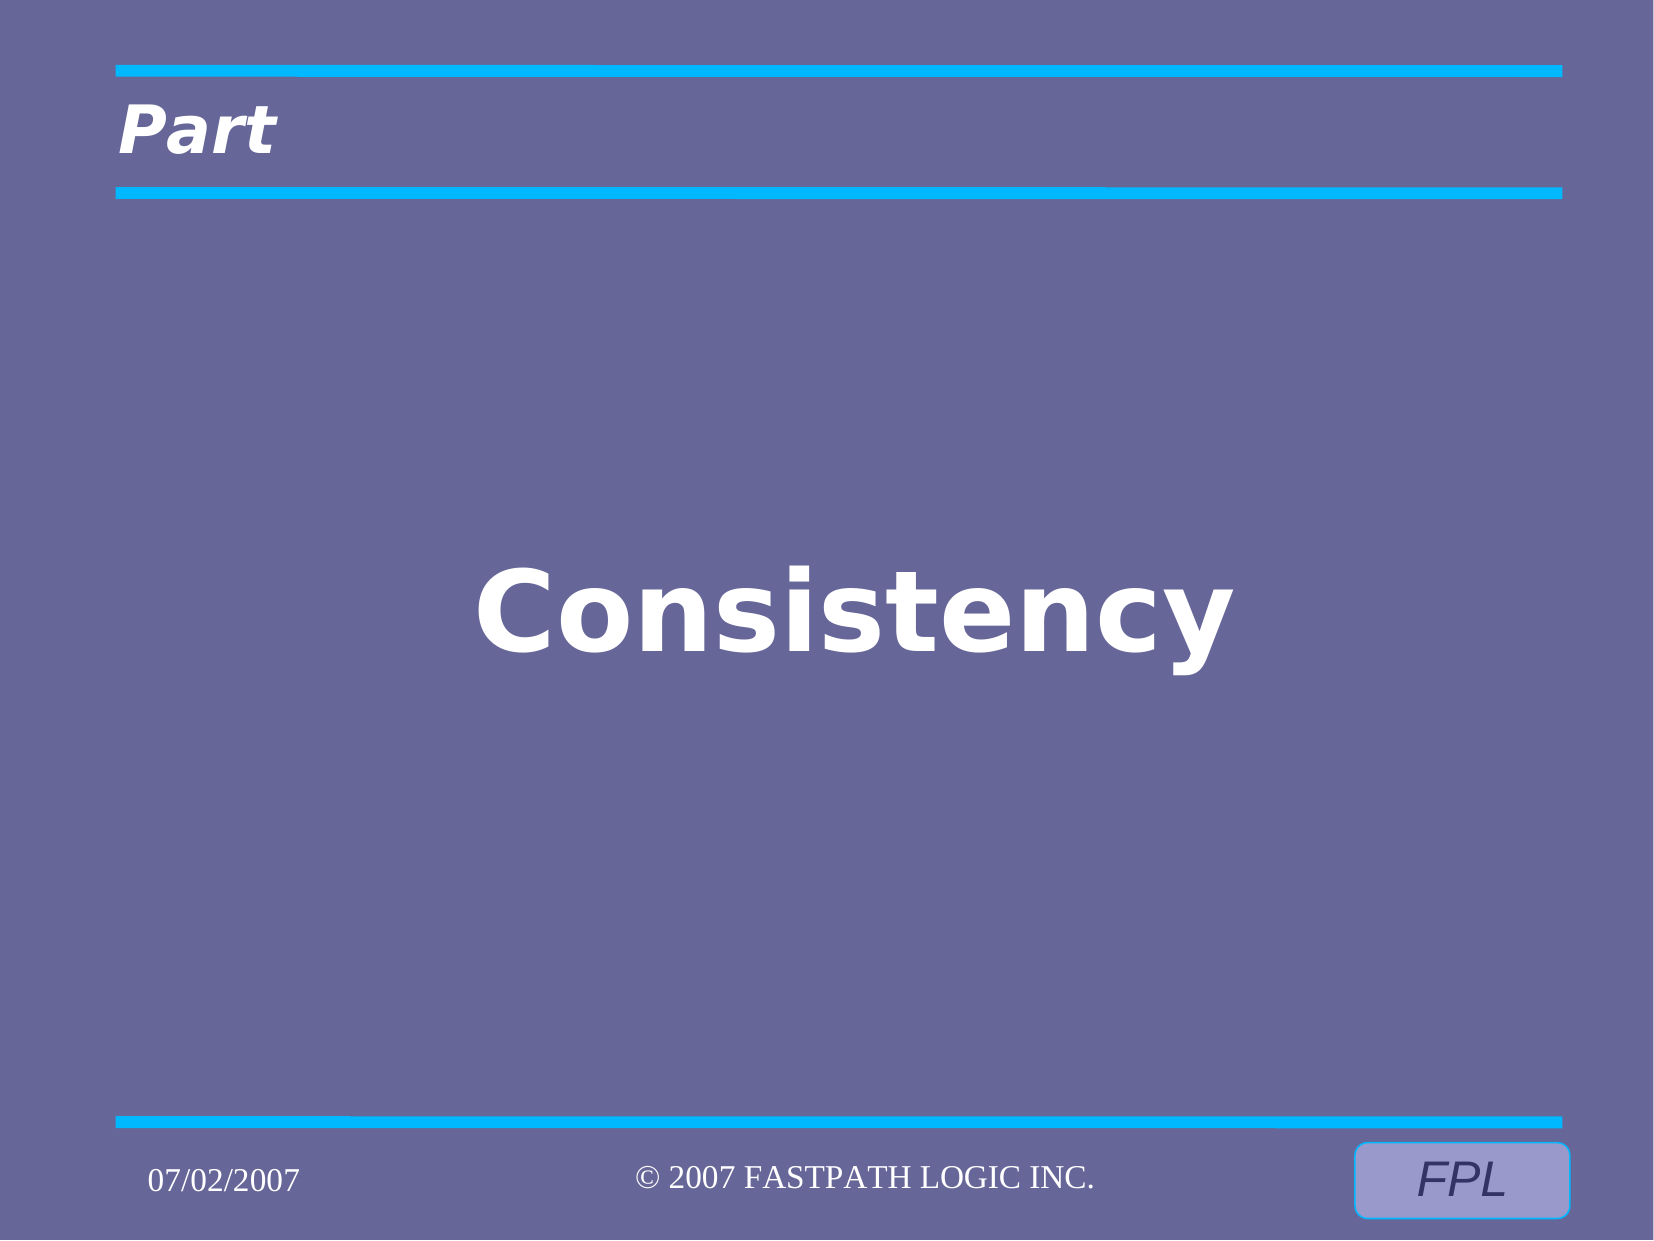

# Part
Consistency
© 2007 FASTPATH LOGIC INC.
07/02/2007